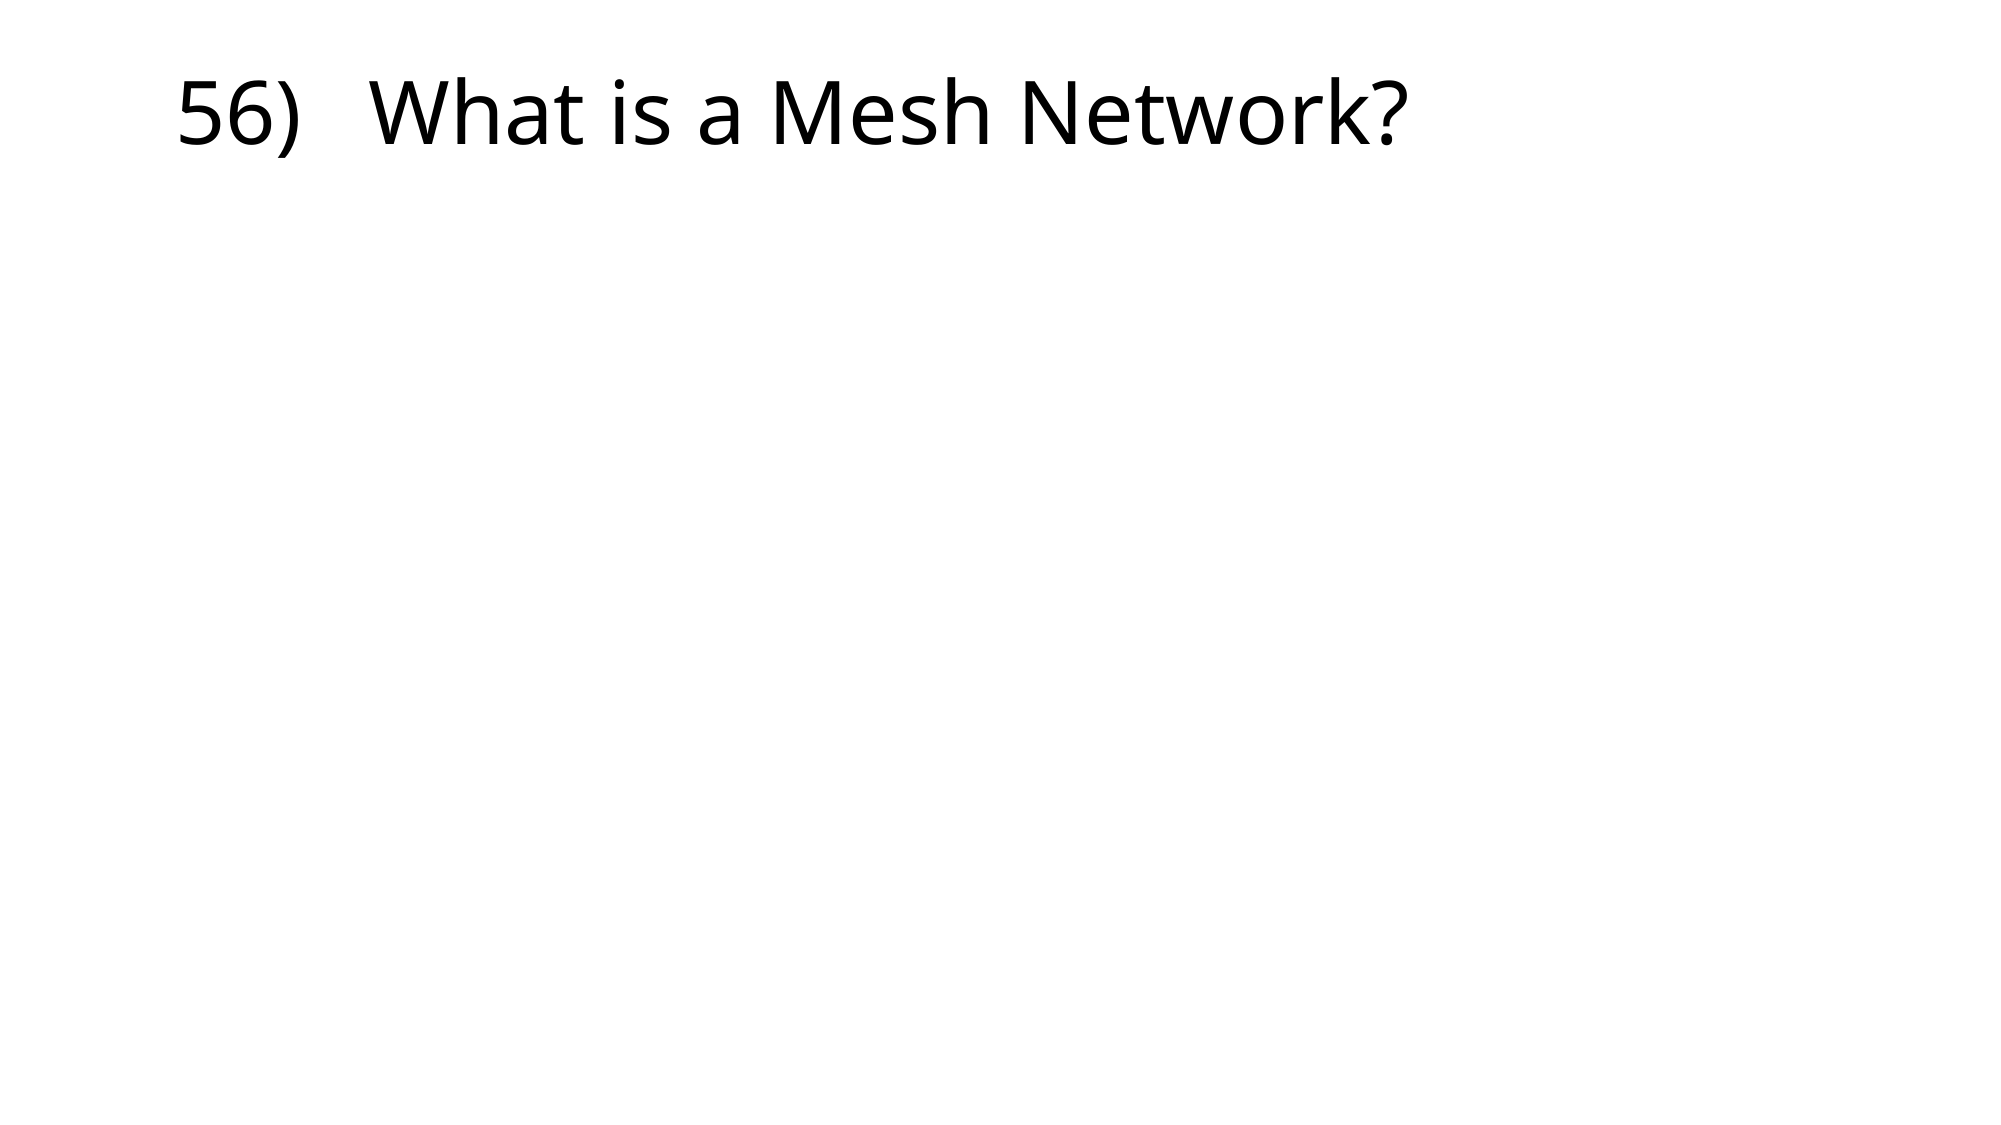

# 56)		What is a Mesh Network?